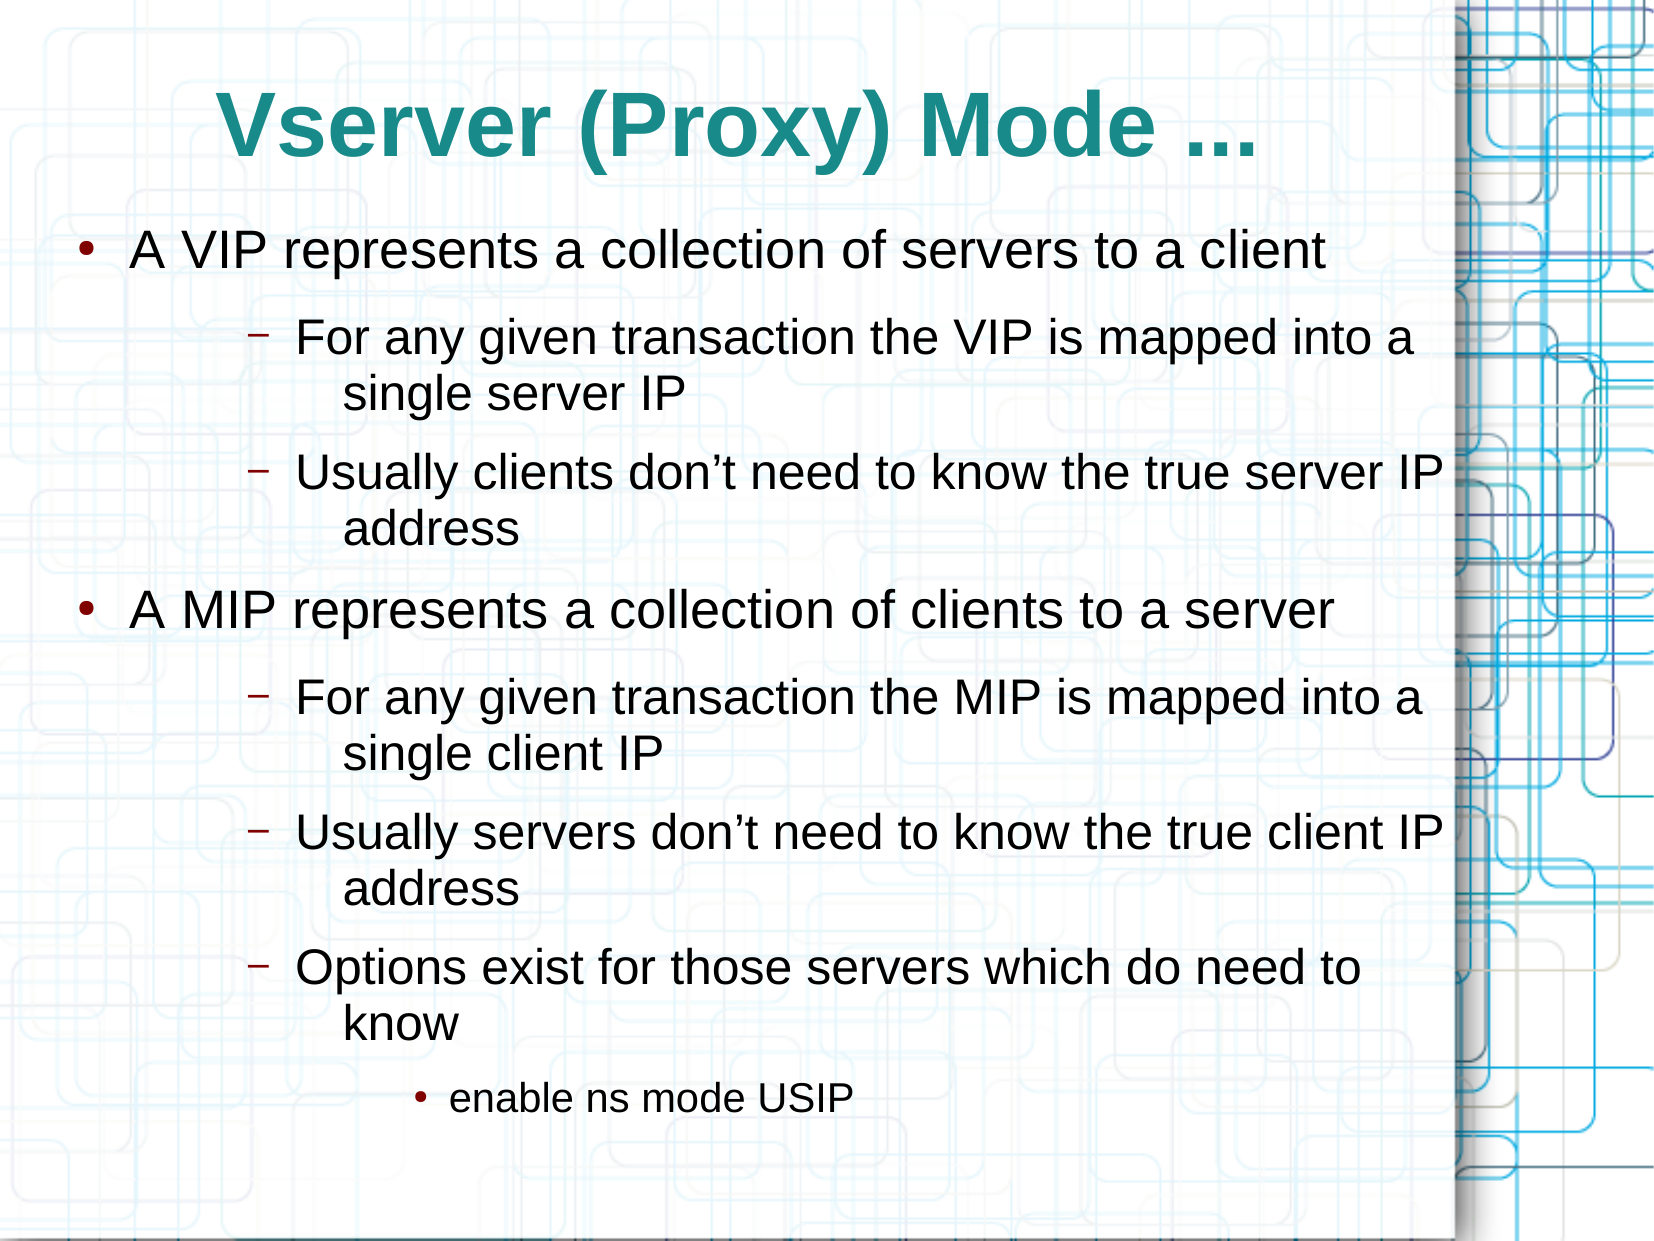

# Vserver (Proxy) Mode ...
A VIP represents a collection of servers to a client
For any given transaction the VIP is mapped into a single server IP
Usually clients don’t need to know the true server IP address
A MIP represents a collection of clients to a server
For any given transaction the MIP is mapped into a single client IP
Usually servers don’t need to know the true client IP address
Options exist for those servers which do need to know
enable ns mode USIP